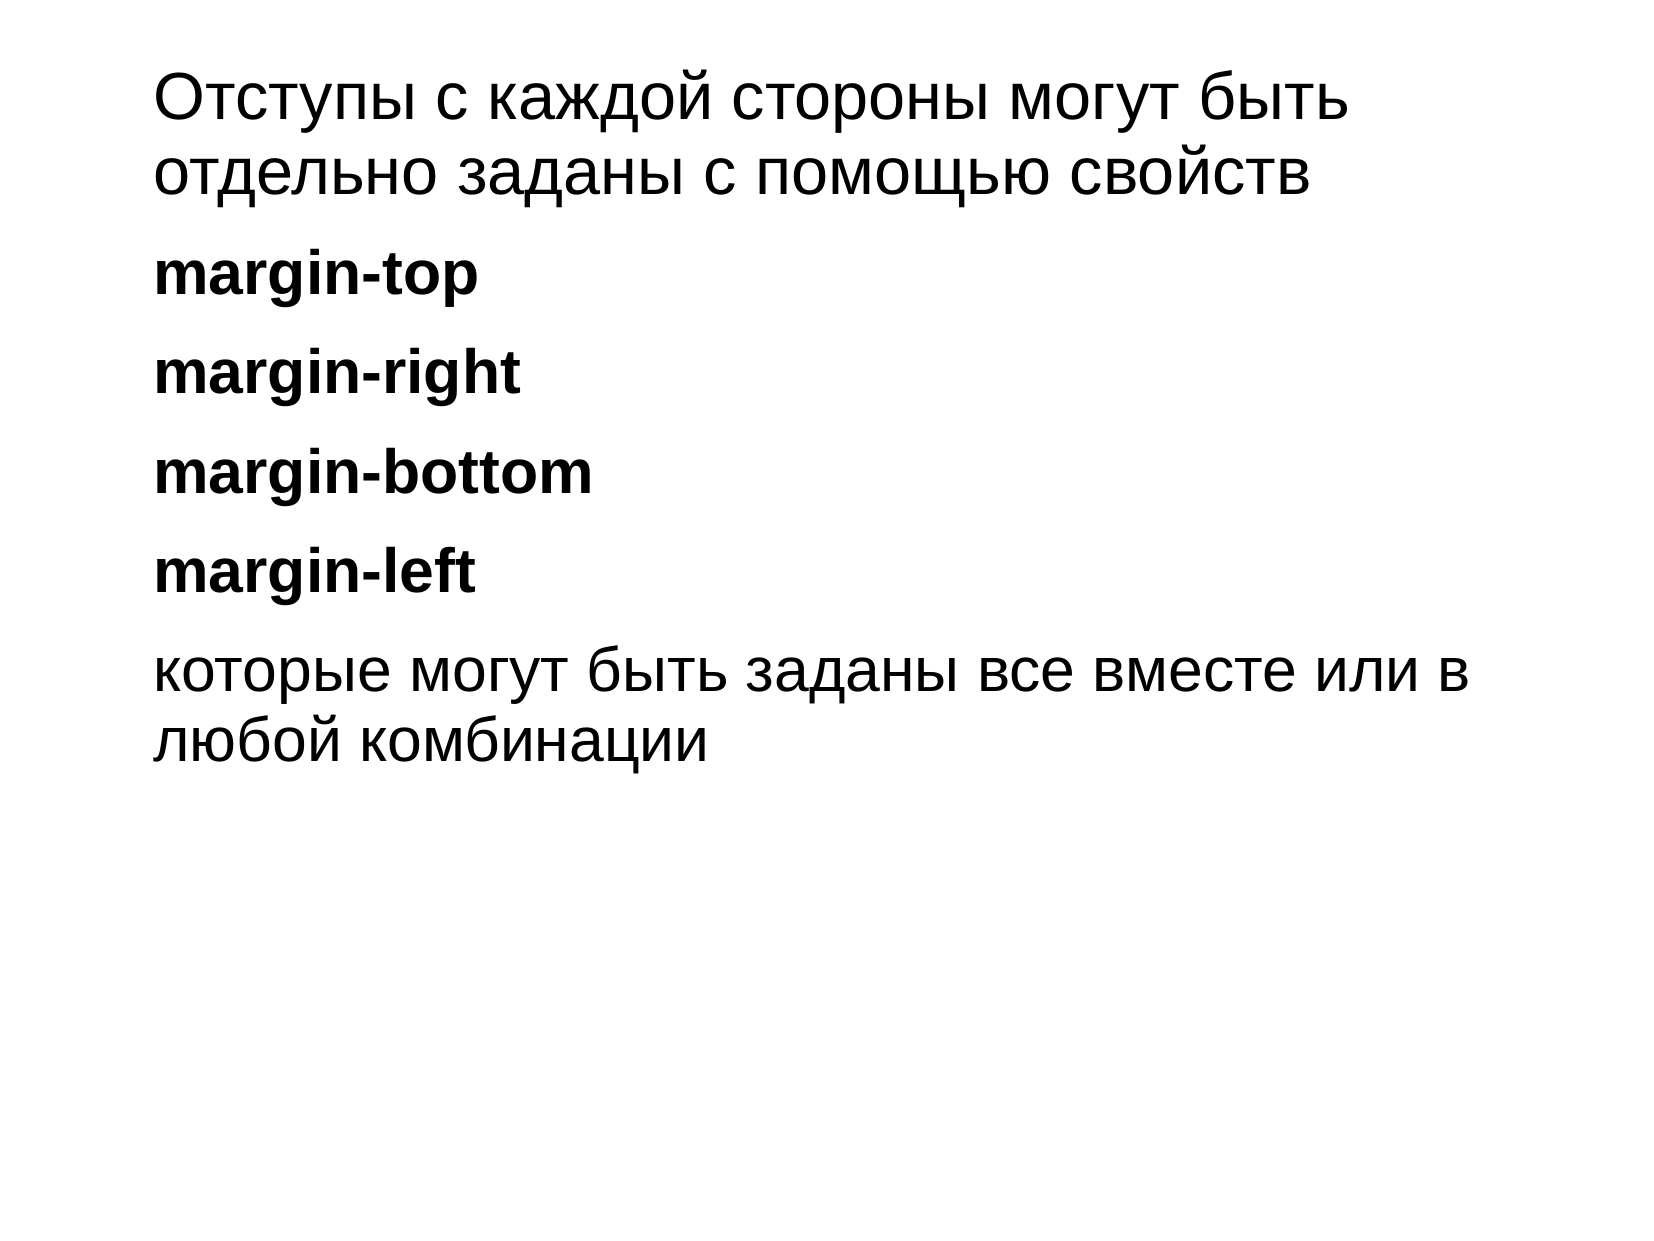

# Отступы с каждой стороны могут быть отдельно заданы с помощью свойств
margin-top
margin-right
margin-bottom
margin-left
которые могут быть заданы все вместе или в любой комбинации